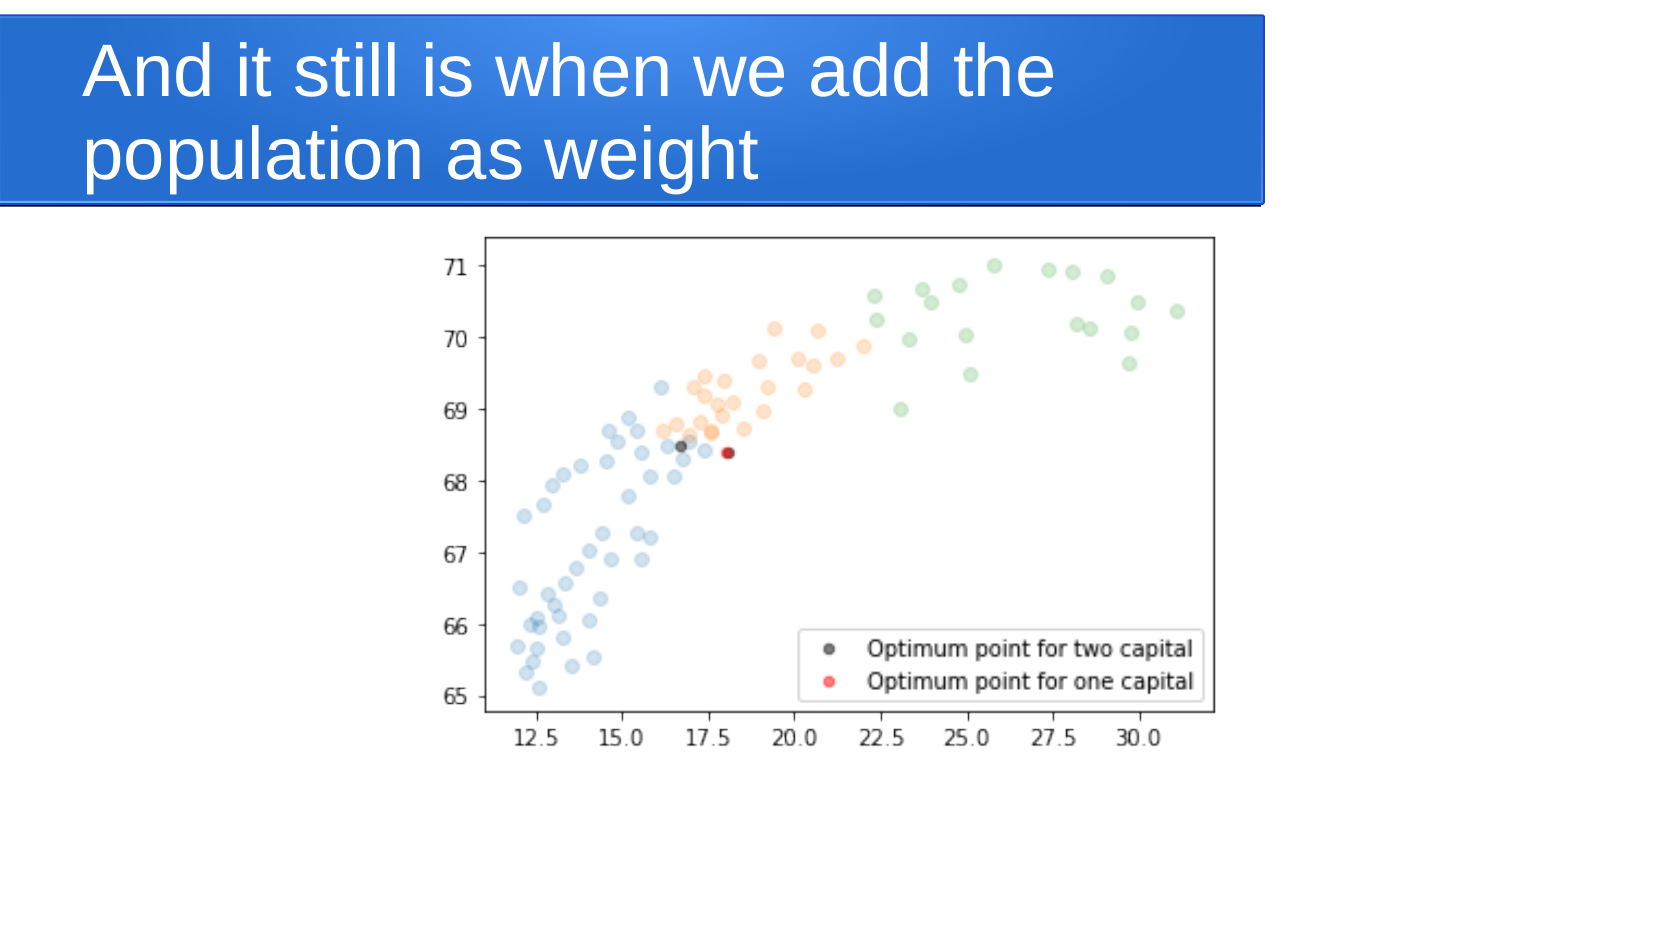

# And it still is when we add the population as weight